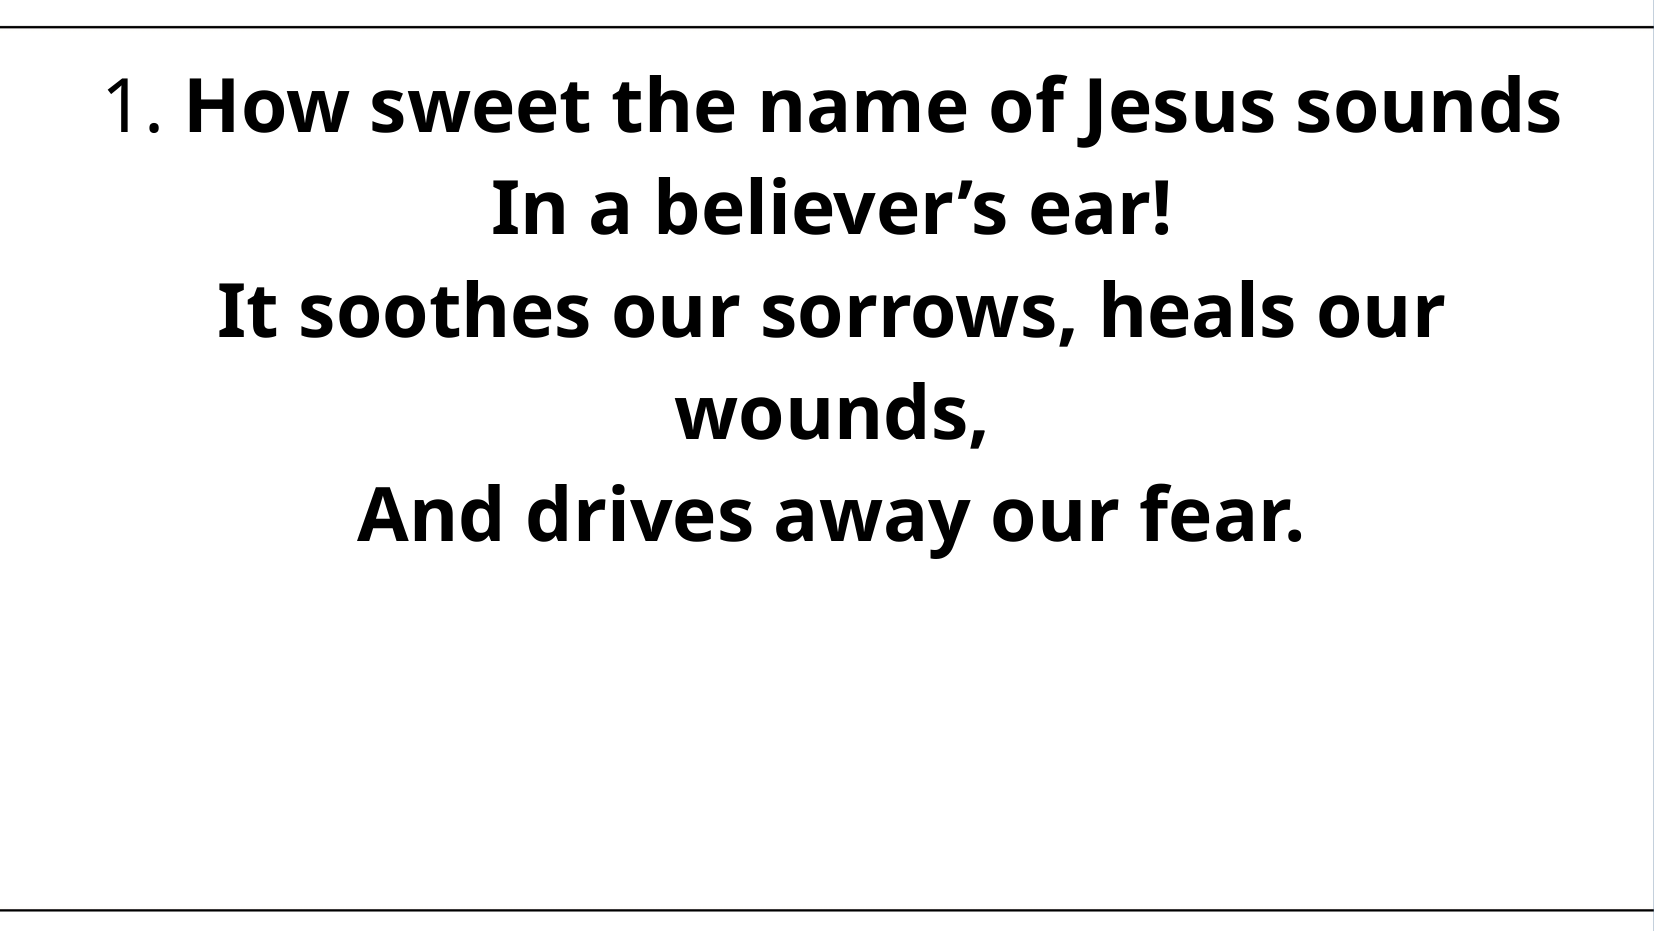

1. How sweet the name of Jesus sounds
In a believer’s ear!
It soothes our sorrows, heals our wounds,
And drives away our fear.